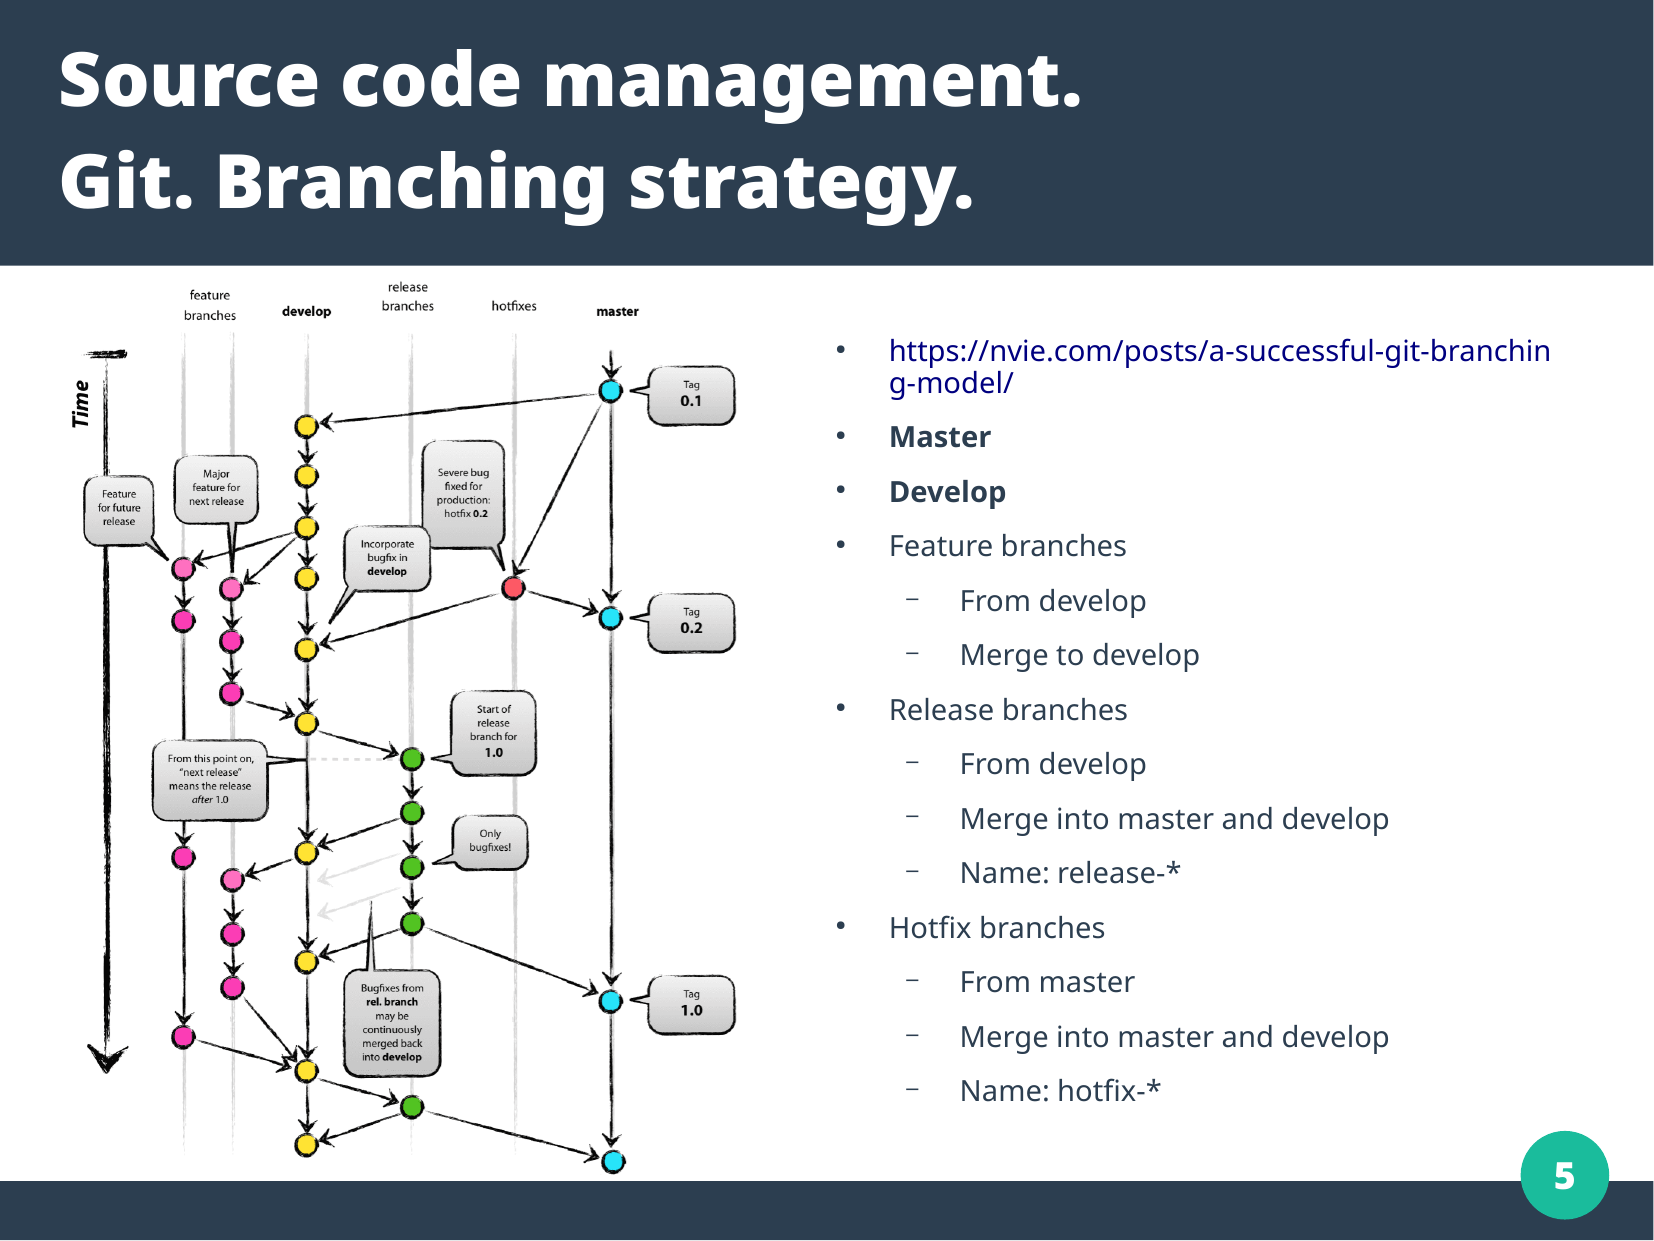

# Source code management. Git. Branching strategy.
https://nvie.com/posts/a-successful-git-branching-model/
Master
Develop
Feature branches
From develop
Merge to develop
Release branches
From develop
Merge into master and develop
Name: release-*
Hotfix branches
From master
Merge into master and develop
Name: hotfix-*
5